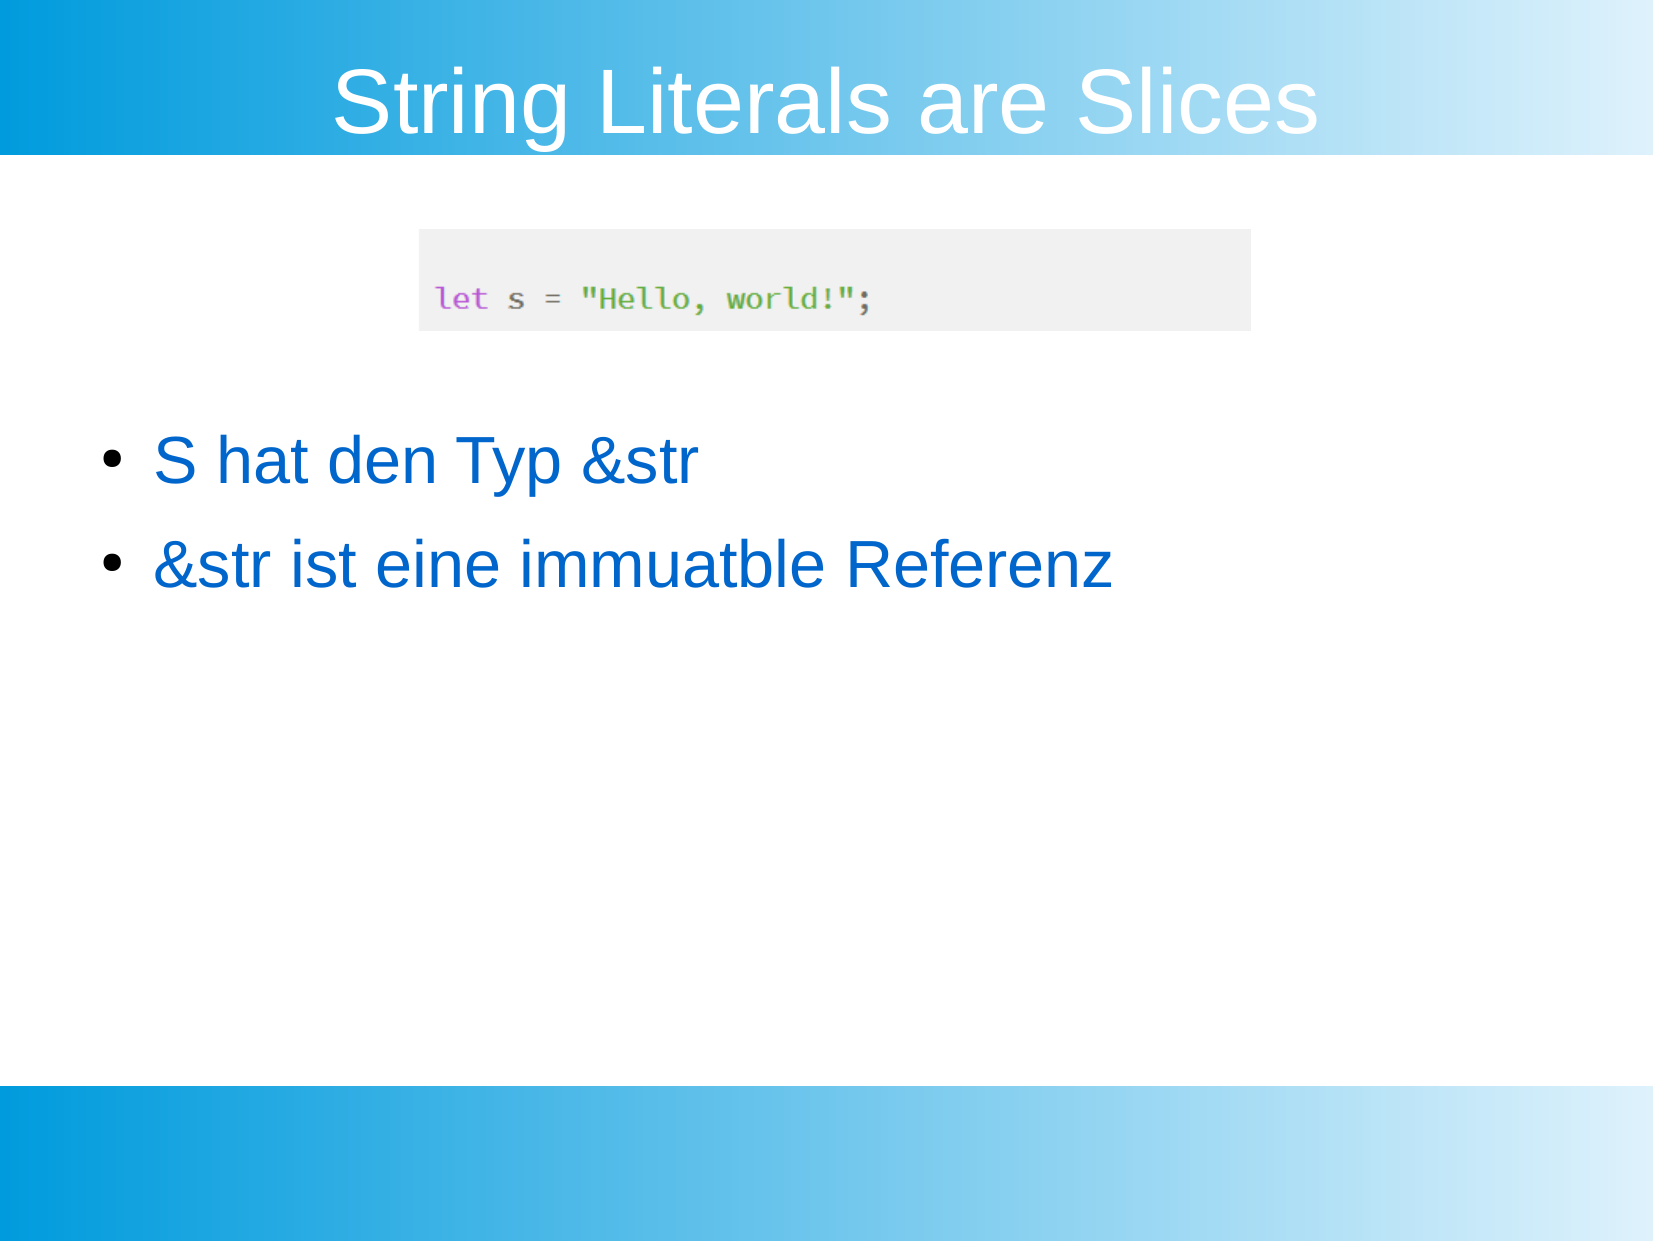

# String Literals are Slices
S hat den Typ &str
&str ist eine immuatble Referenz